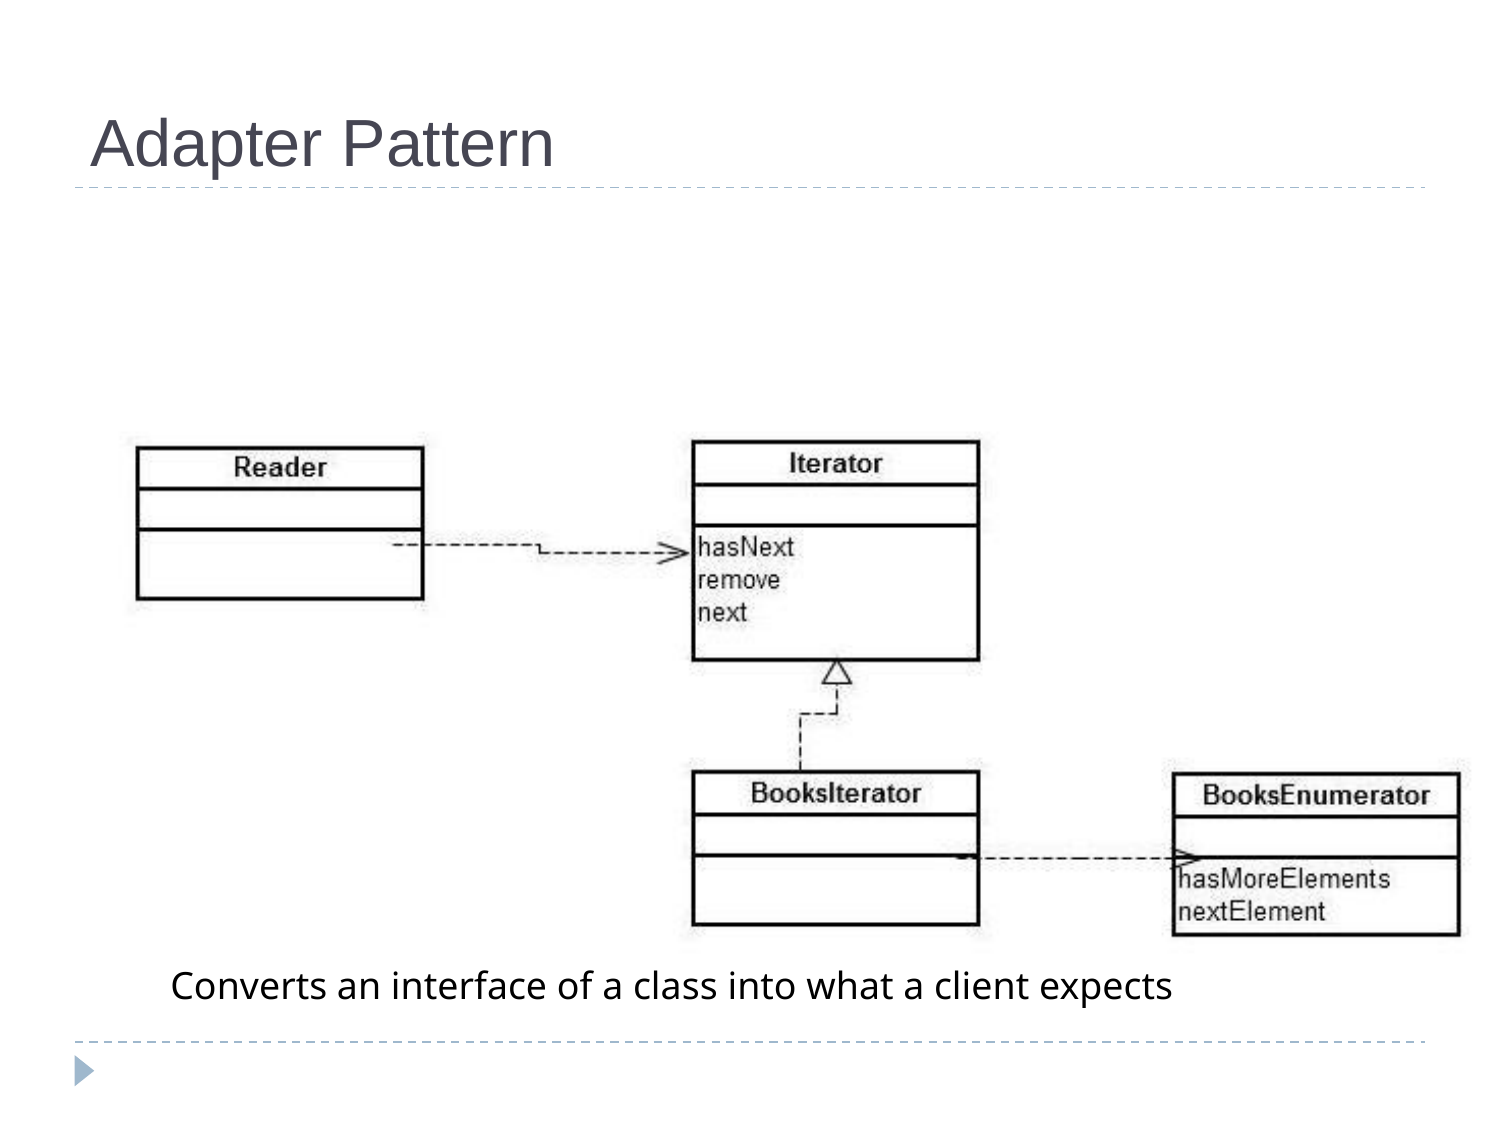

# Adapter Pattern
Converts an interface of a class into what a client expects